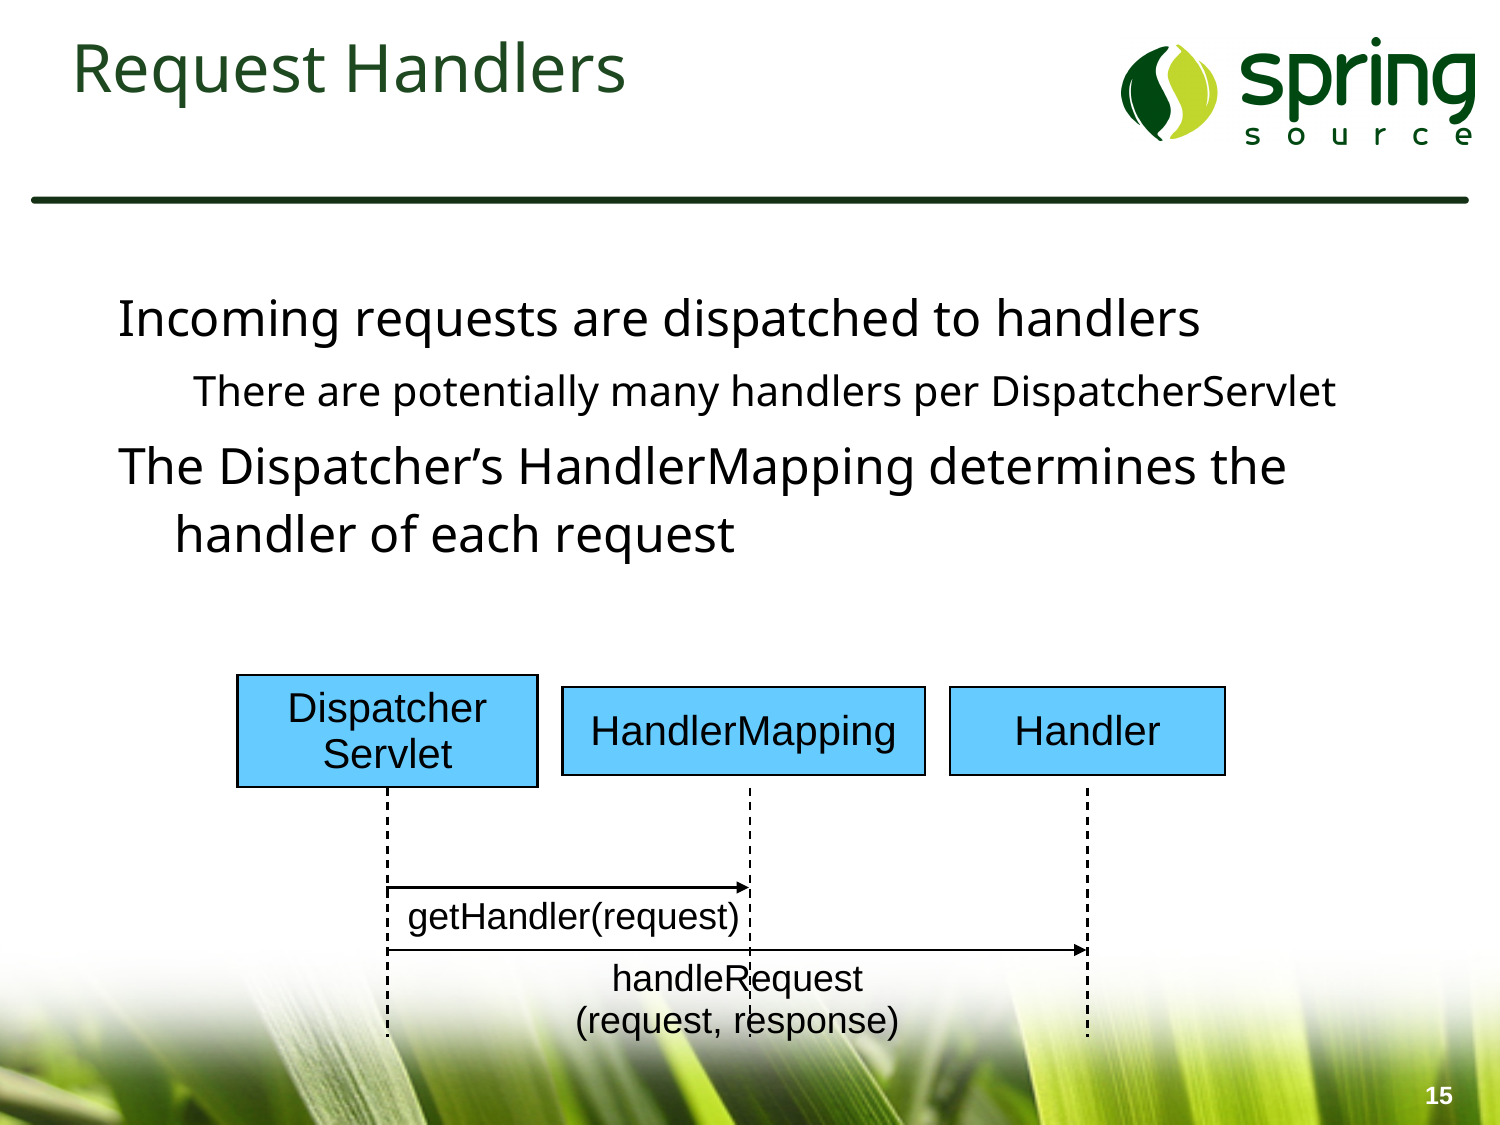

# Request Handlers
Incoming requests are dispatched to handlers
There are potentially many handlers per DispatcherServlet
The Dispatcher’s HandlerMapping determines the handler of each request
Dispatcher
Servlet
HandlerMapping
Handler
getHandler(request)
handleRequest
(request, response)